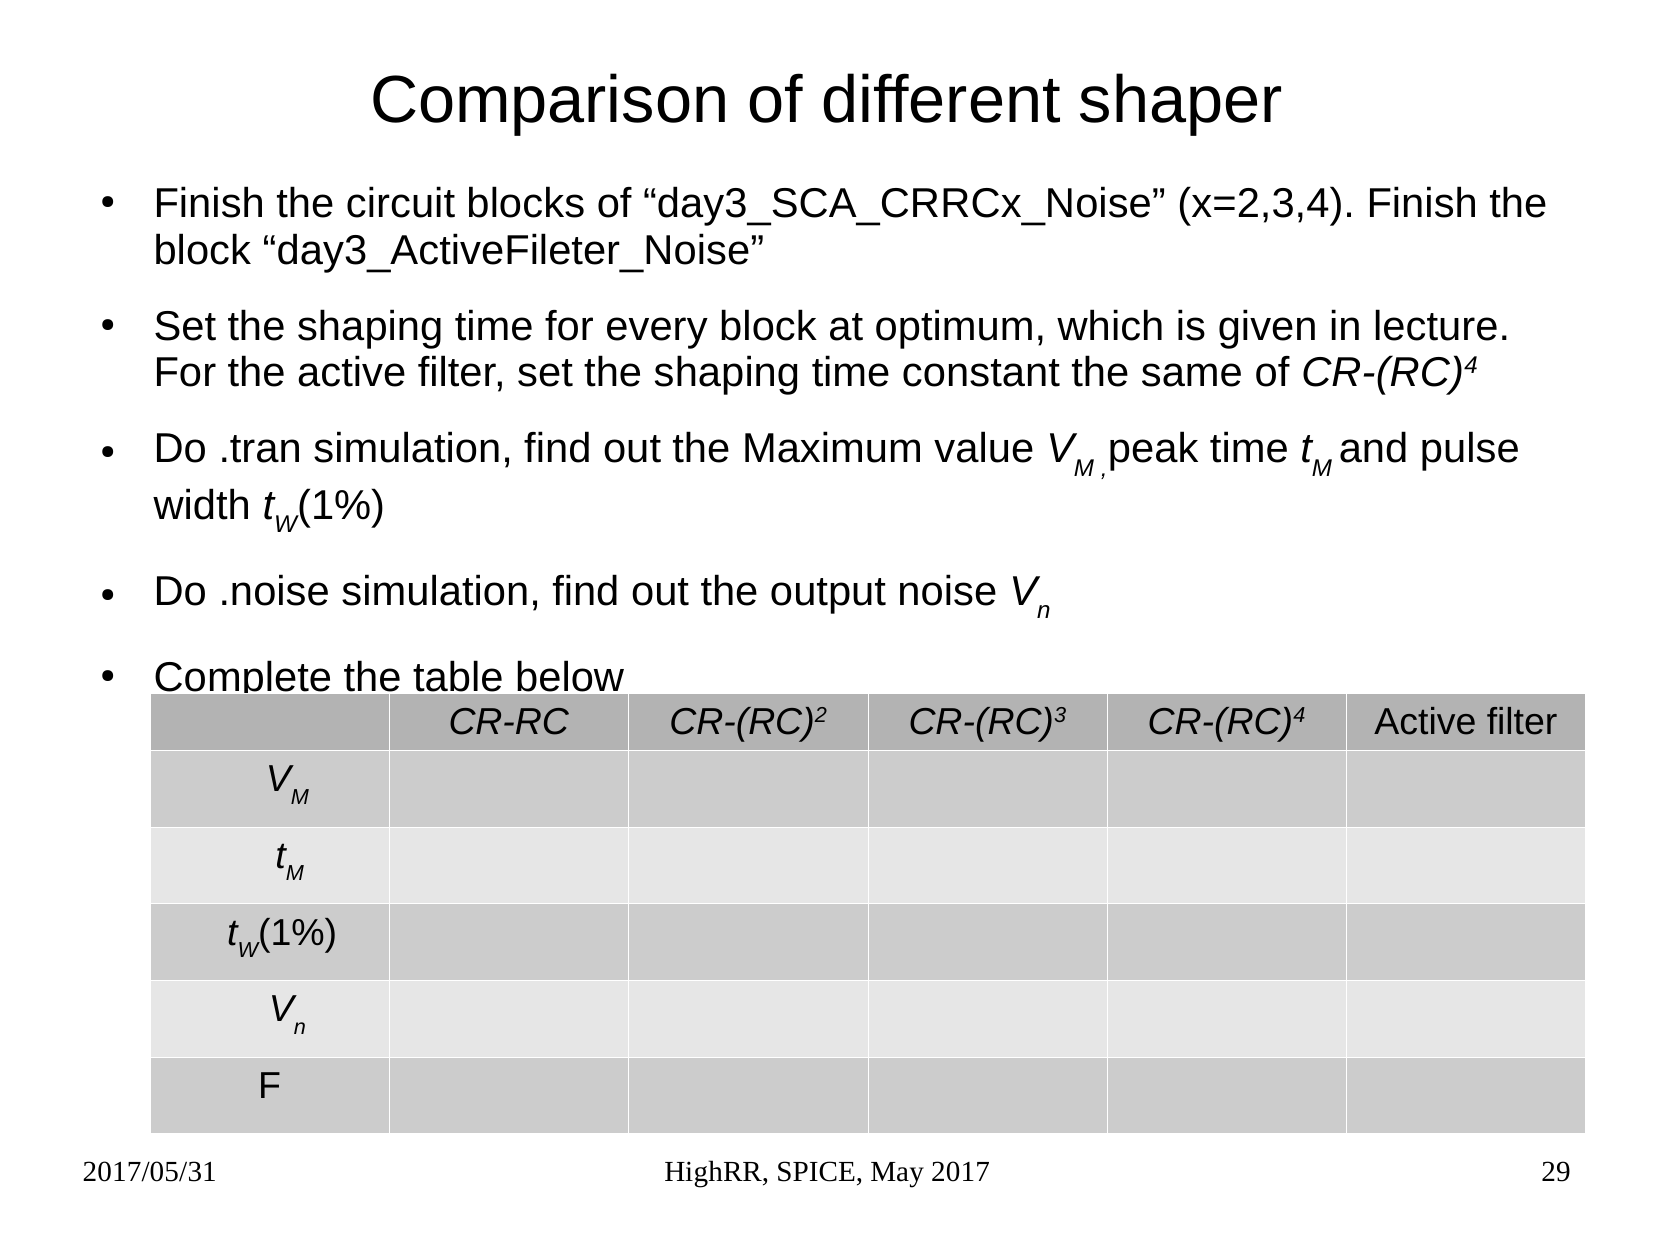

# Comparison of different shaper
Finish the circuit blocks of “day3_SCA_CRRCx_Noise” (x=2,3,4). Finish the block “day3_ActiveFileter_Noise”
Set the shaping time for every block at optimum, which is given in lecture. For the active filter, set the shaping time constant the same of CR-(RC)4
Do .tran simulation, find out the Maximum value VM ,peak time tM and pulse width tW(1%)
Do .noise simulation, find out the output noise Vn
Complete the table below
| | CR-RC | CR-(RC)2 | CR-(RC)3 | CR-(RC)4 | Active filter |
| --- | --- | --- | --- | --- | --- |
| VM | | | | | |
| tM | | | | | |
| tW(1%) | | | | | |
| Vn | | | | | |
| F | | | | | |
2017/05/31
HighRR, SPICE, May 2017
29